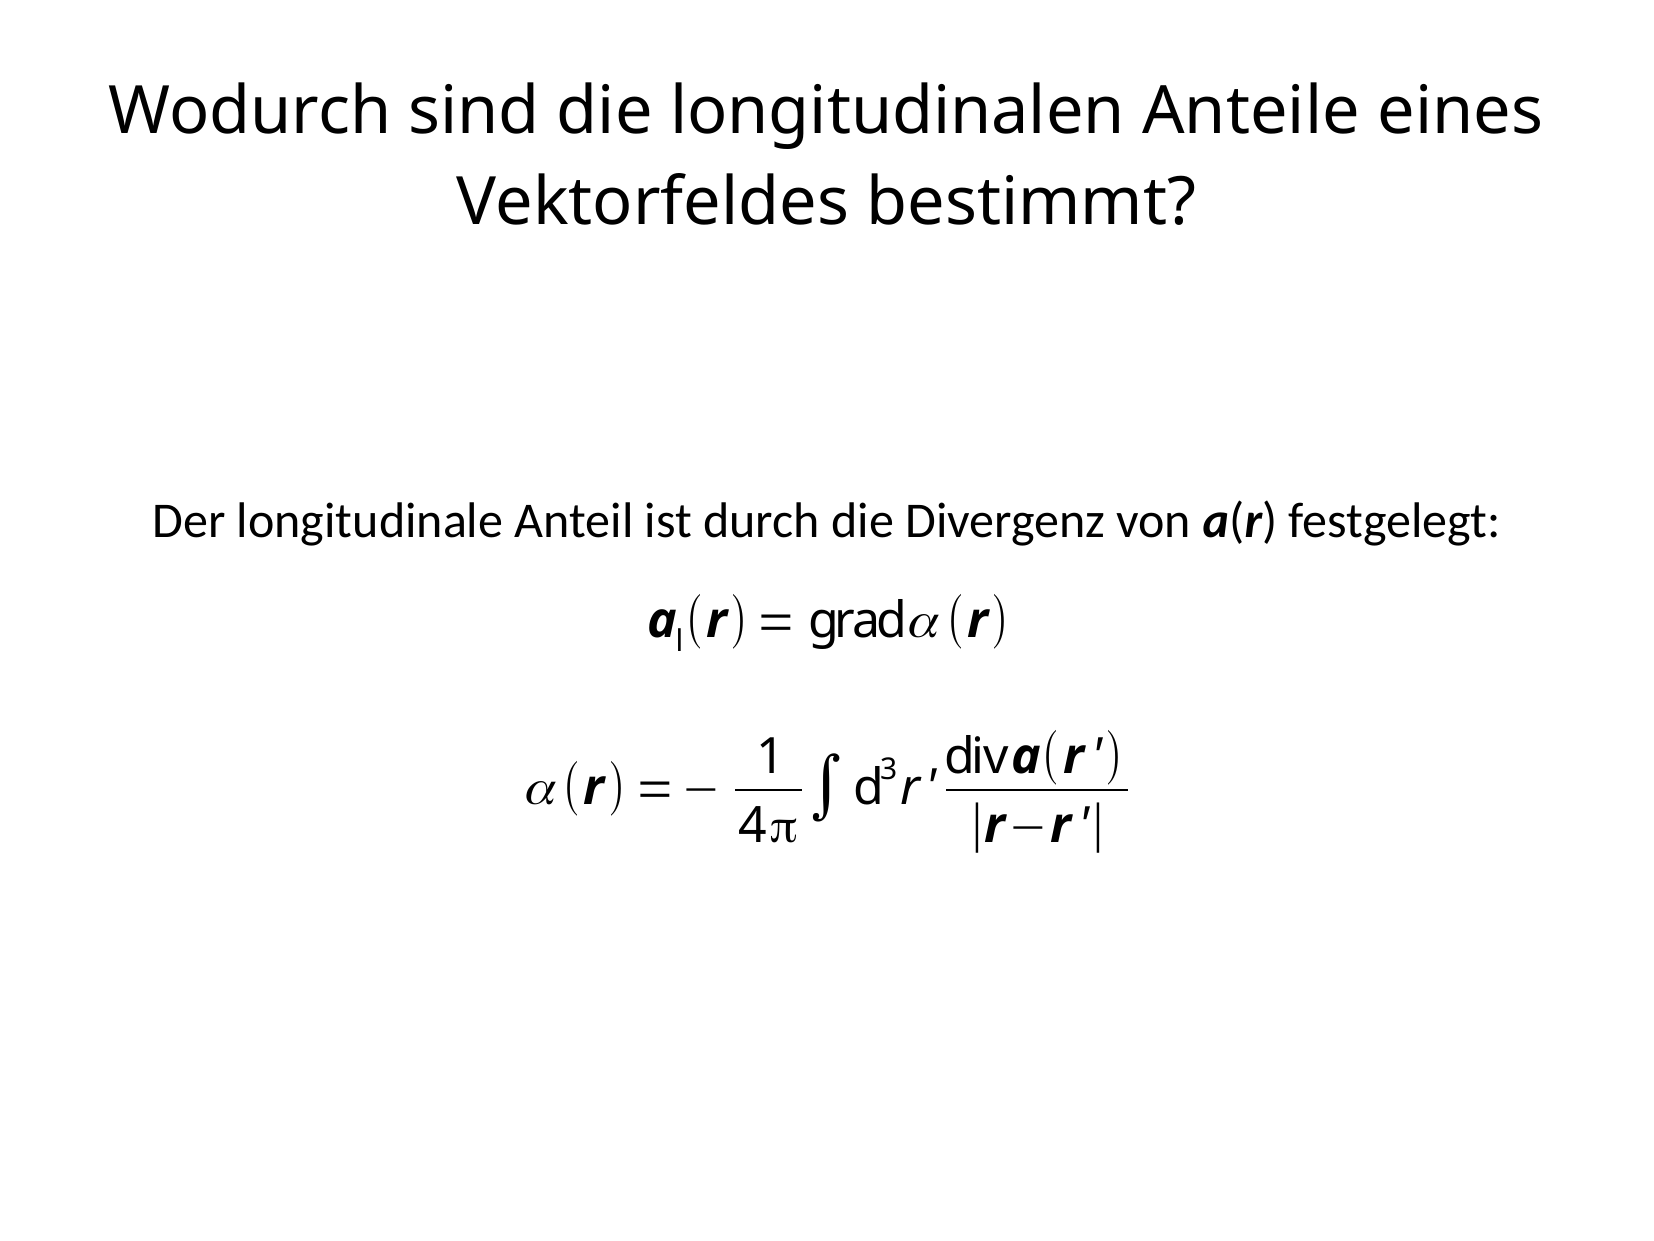

# Wodurch sind die longitudinalen Anteile eines Vektorfeldes bestimmt?
Der longitudinale Anteil ist durch die Divergenz von a(r) festgelegt: